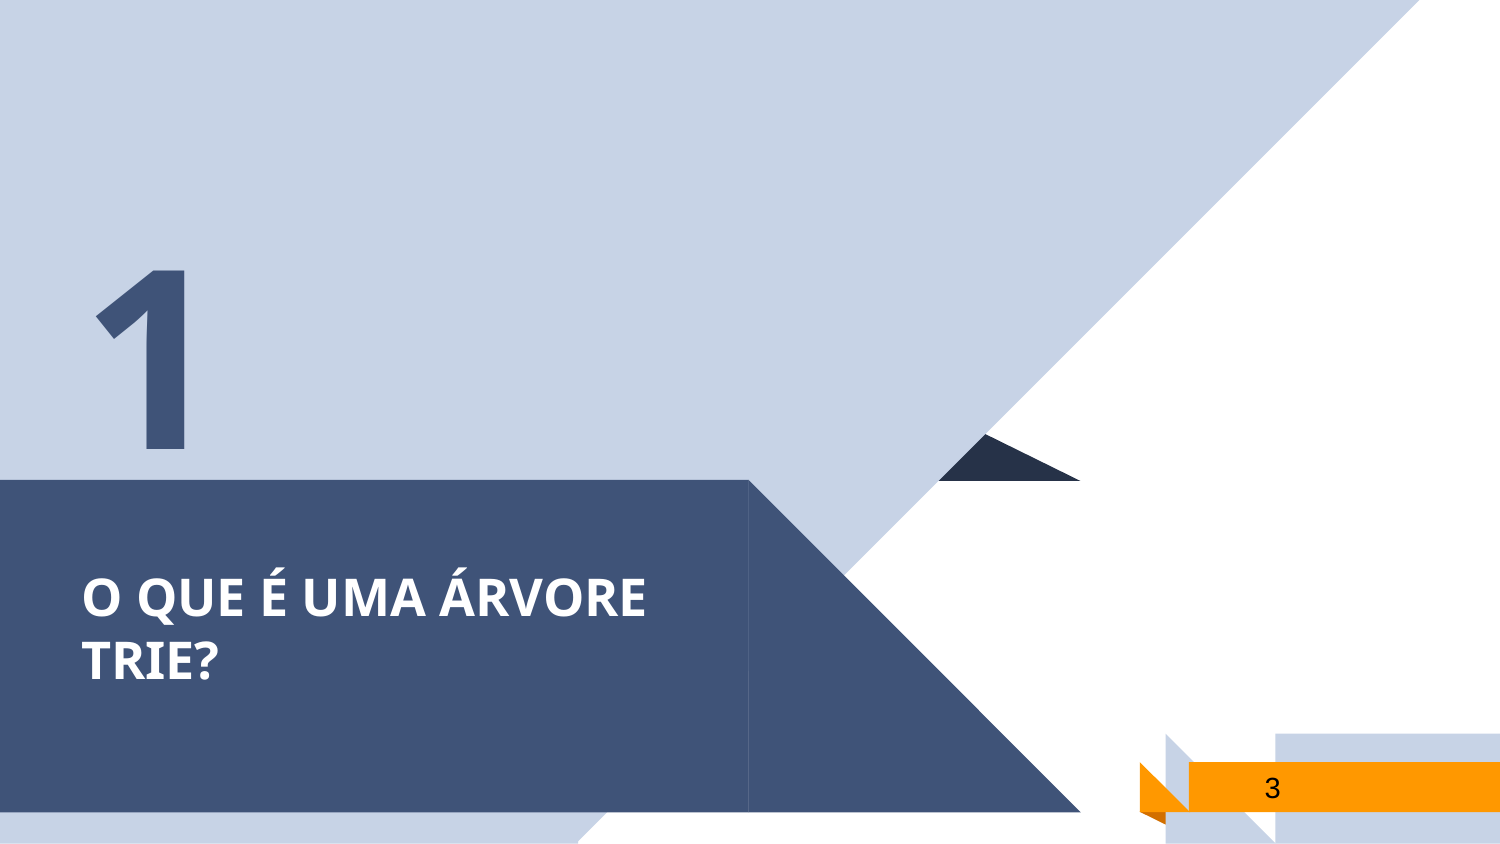

1
# O QUE É UMA ÁRVORE TRIE?